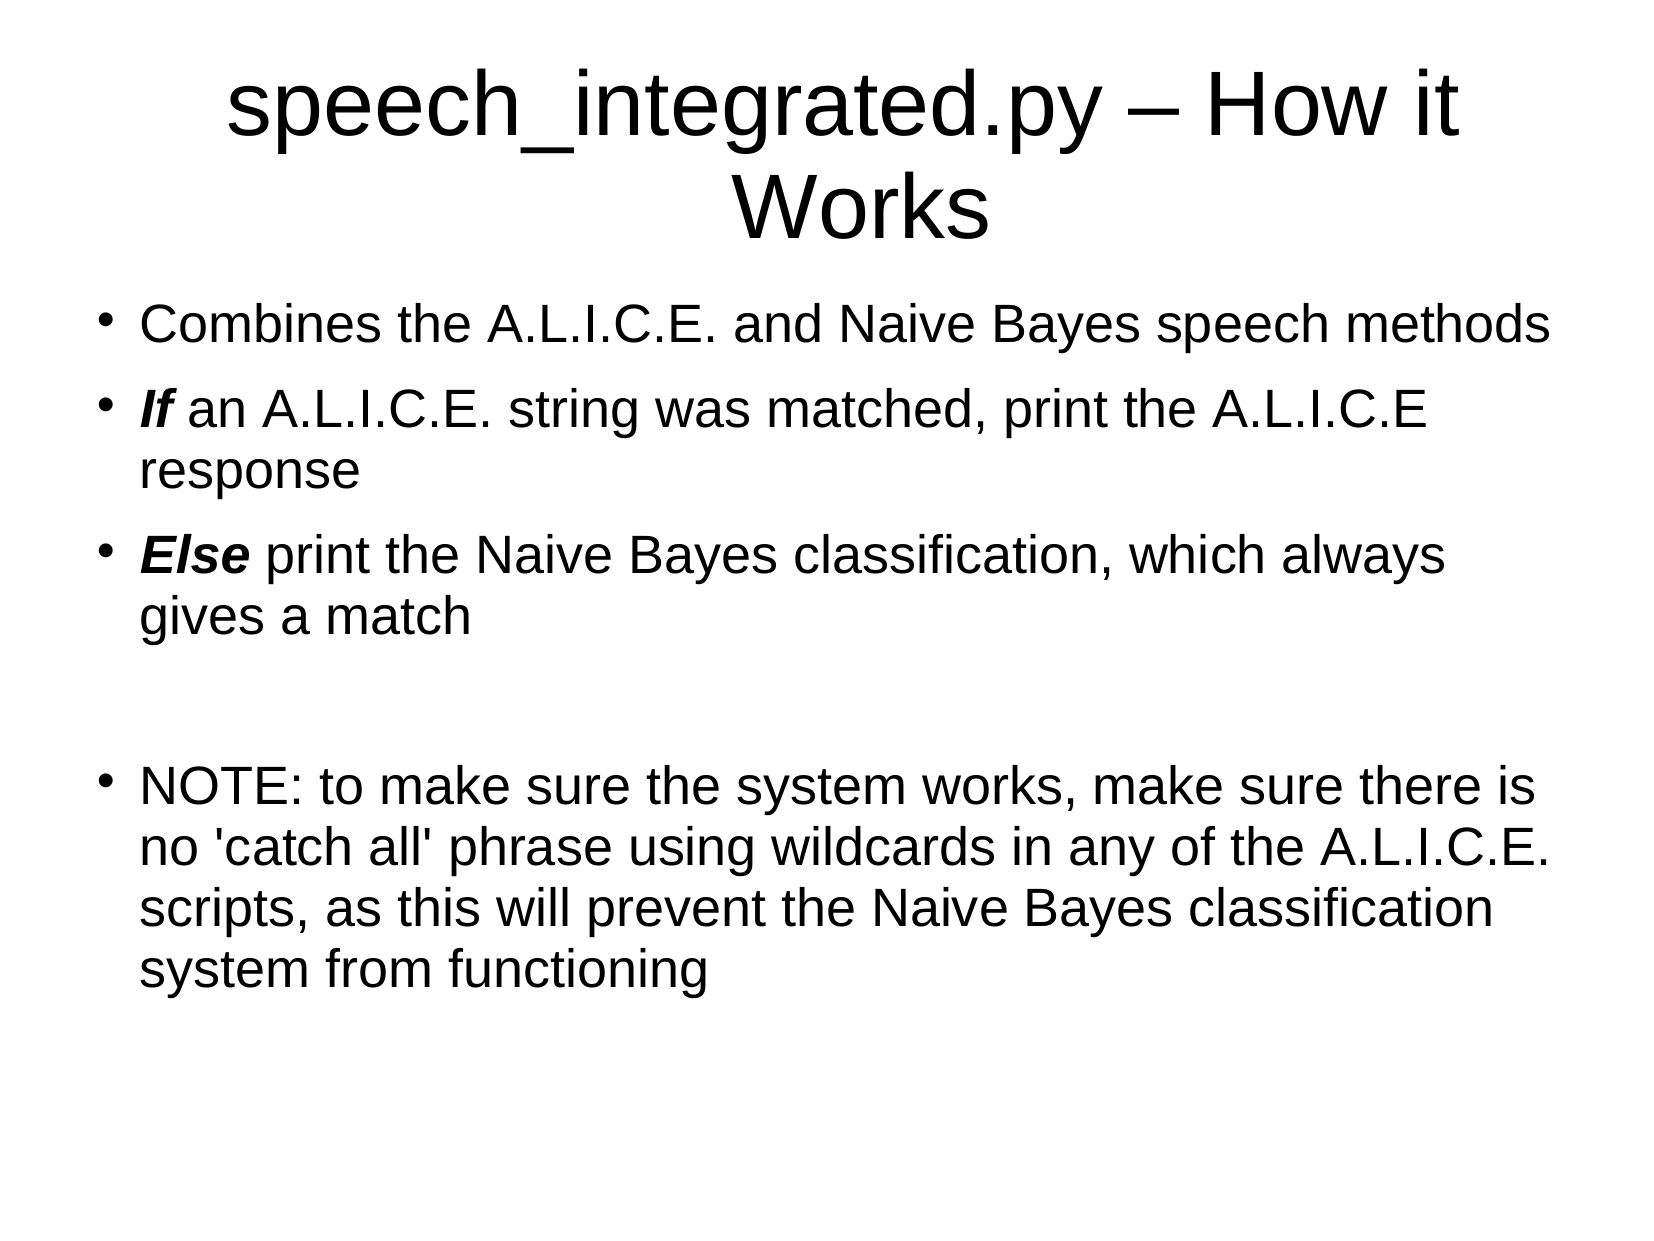

# speech_integrated.py – How it Works
Combines the A.L.I.C.E. and Naive Bayes speech methods
If an A.L.I.C.E. string was matched, print the A.L.I.C.E response
Else print the Naive Bayes classification, which always gives a match
NOTE: to make sure the system works, make sure there is no 'catch all' phrase using wildcards in any of the A.L.I.C.E. scripts, as this will prevent the Naive Bayes classification system from functioning